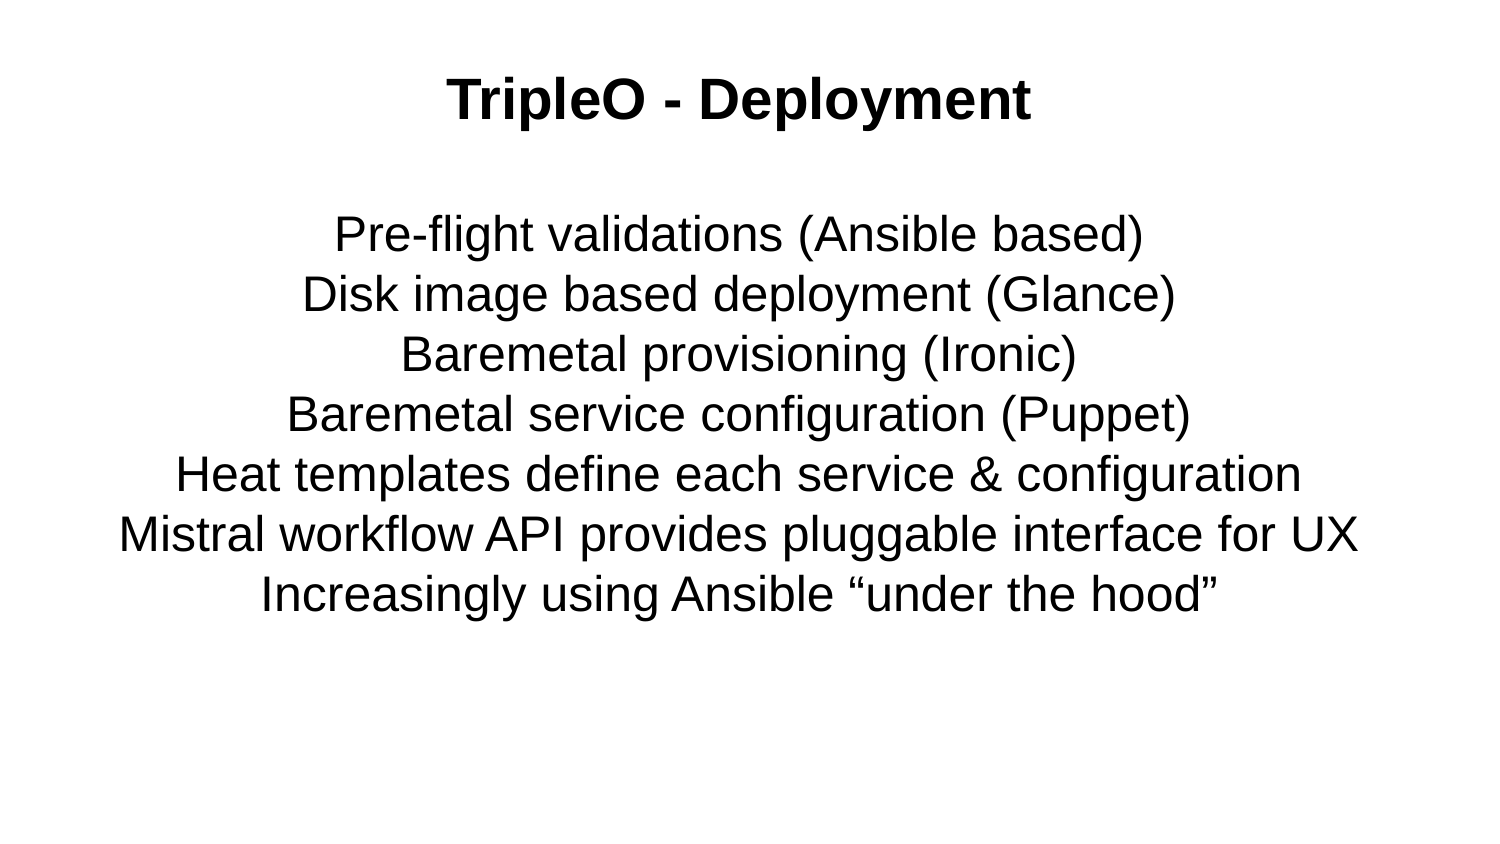

# TripleO - Deployment Pre-flight validations (Ansible based) Disk image based deployment (Glance) Baremetal provisioning (Ironic) Baremetal service configuration (Puppet) Heat templates define each service & configuration Mistral workflow API provides pluggable interface for UX Increasingly using Ansible “under the hood”